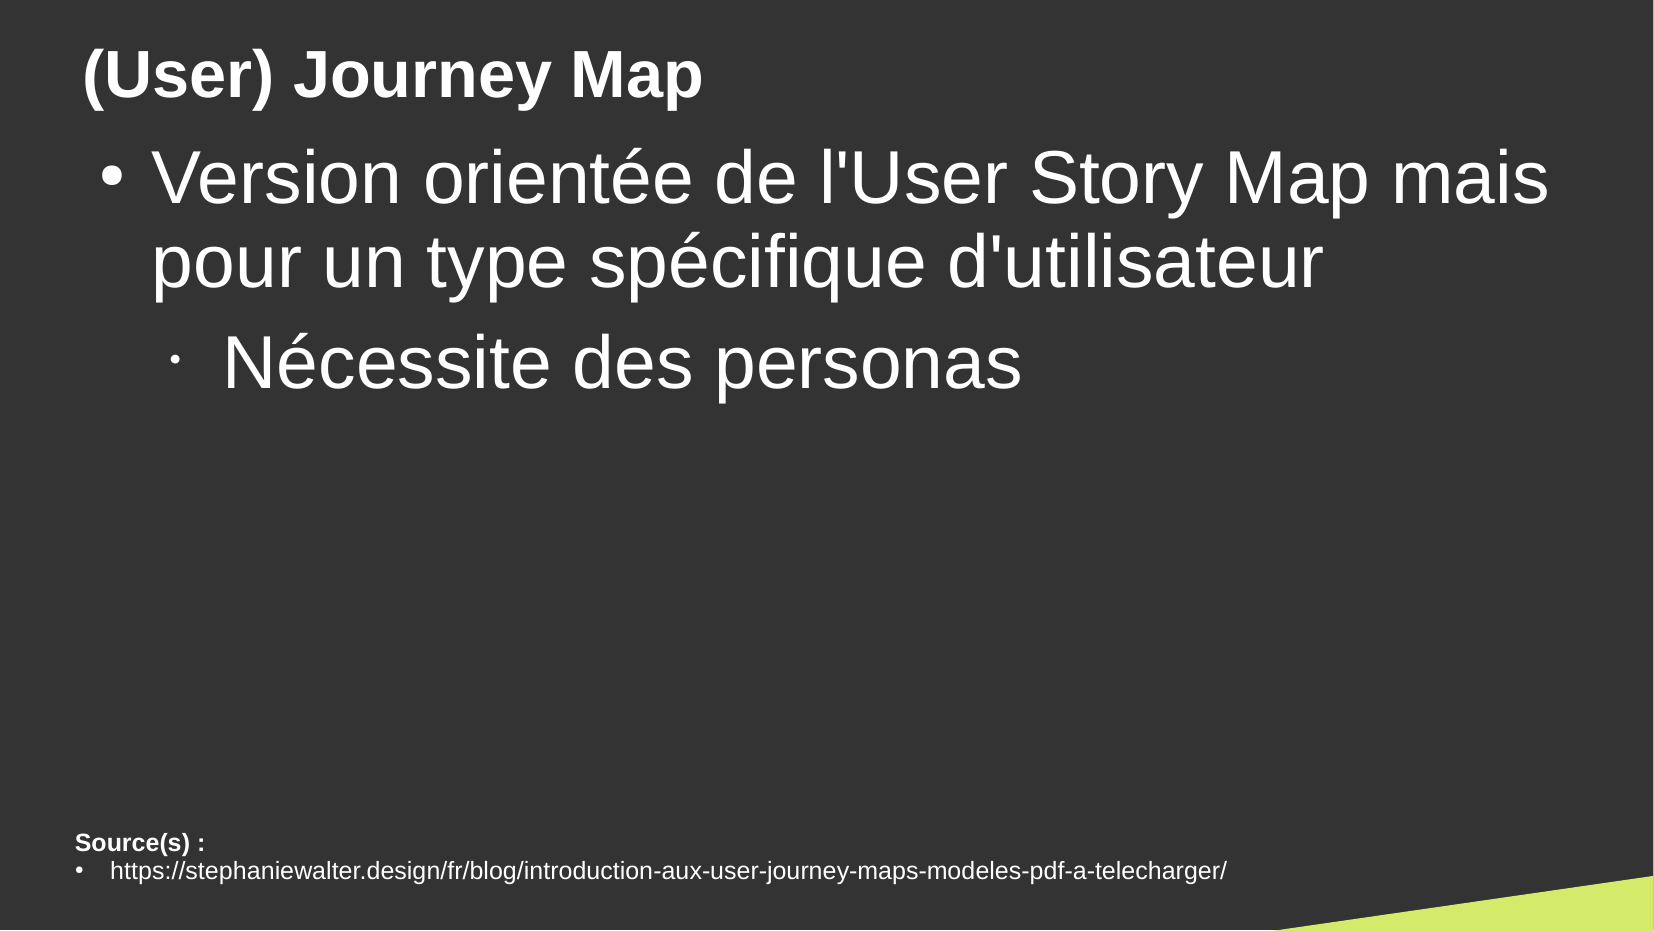

# (User) Journey Map
Version orientée de l'User Story Map mais pour un type spécifique d'utilisateur
Nécessite des personas
Source(s) :
https://stephaniewalter.design/fr/blog/introduction-aux-user-journey-maps-modeles-pdf-a-telecharger/